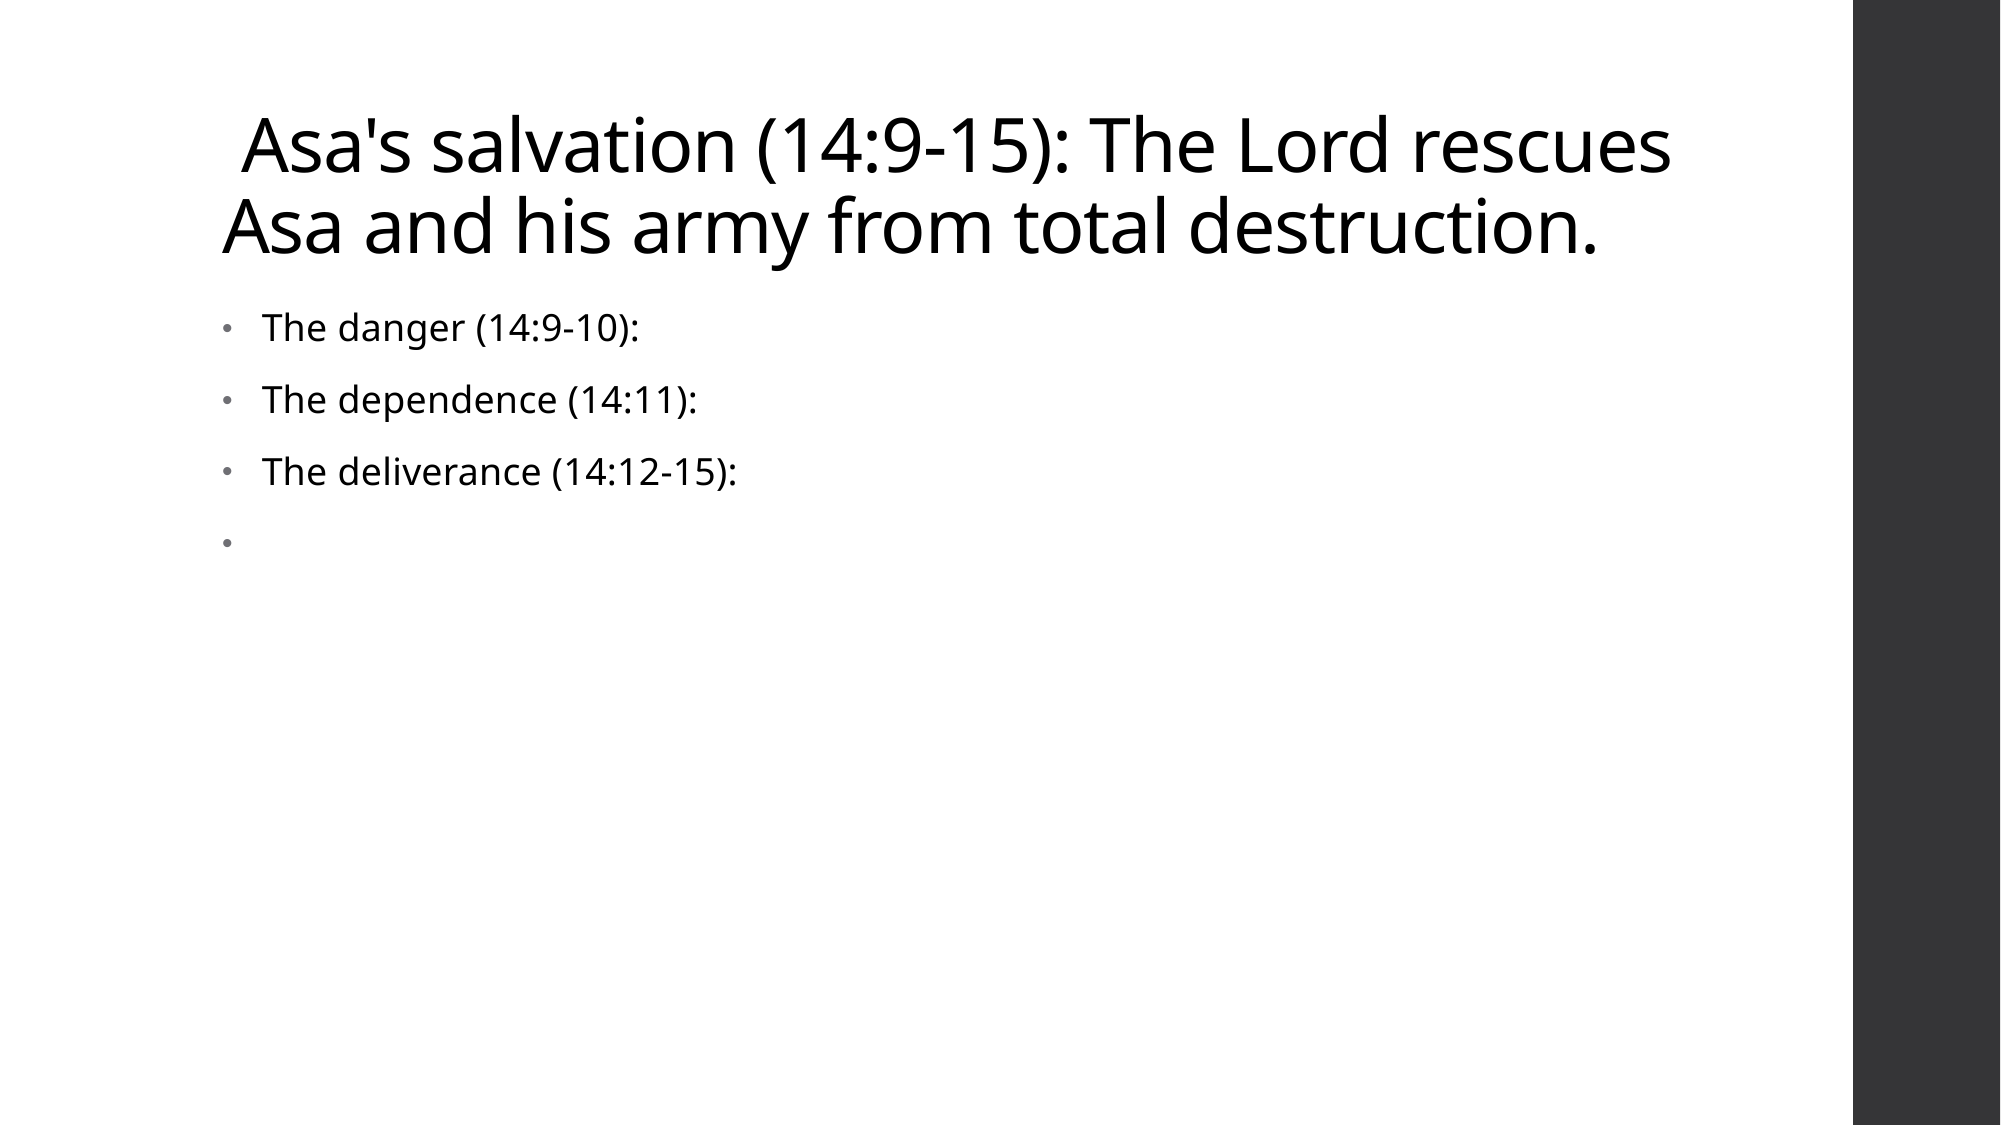

# Asa's salvation (14:9-15): The Lord rescues Asa and his army from total destruction.
 The danger (14:9-10):
 The dependence (14:11):
 The deliverance (14:12-15):